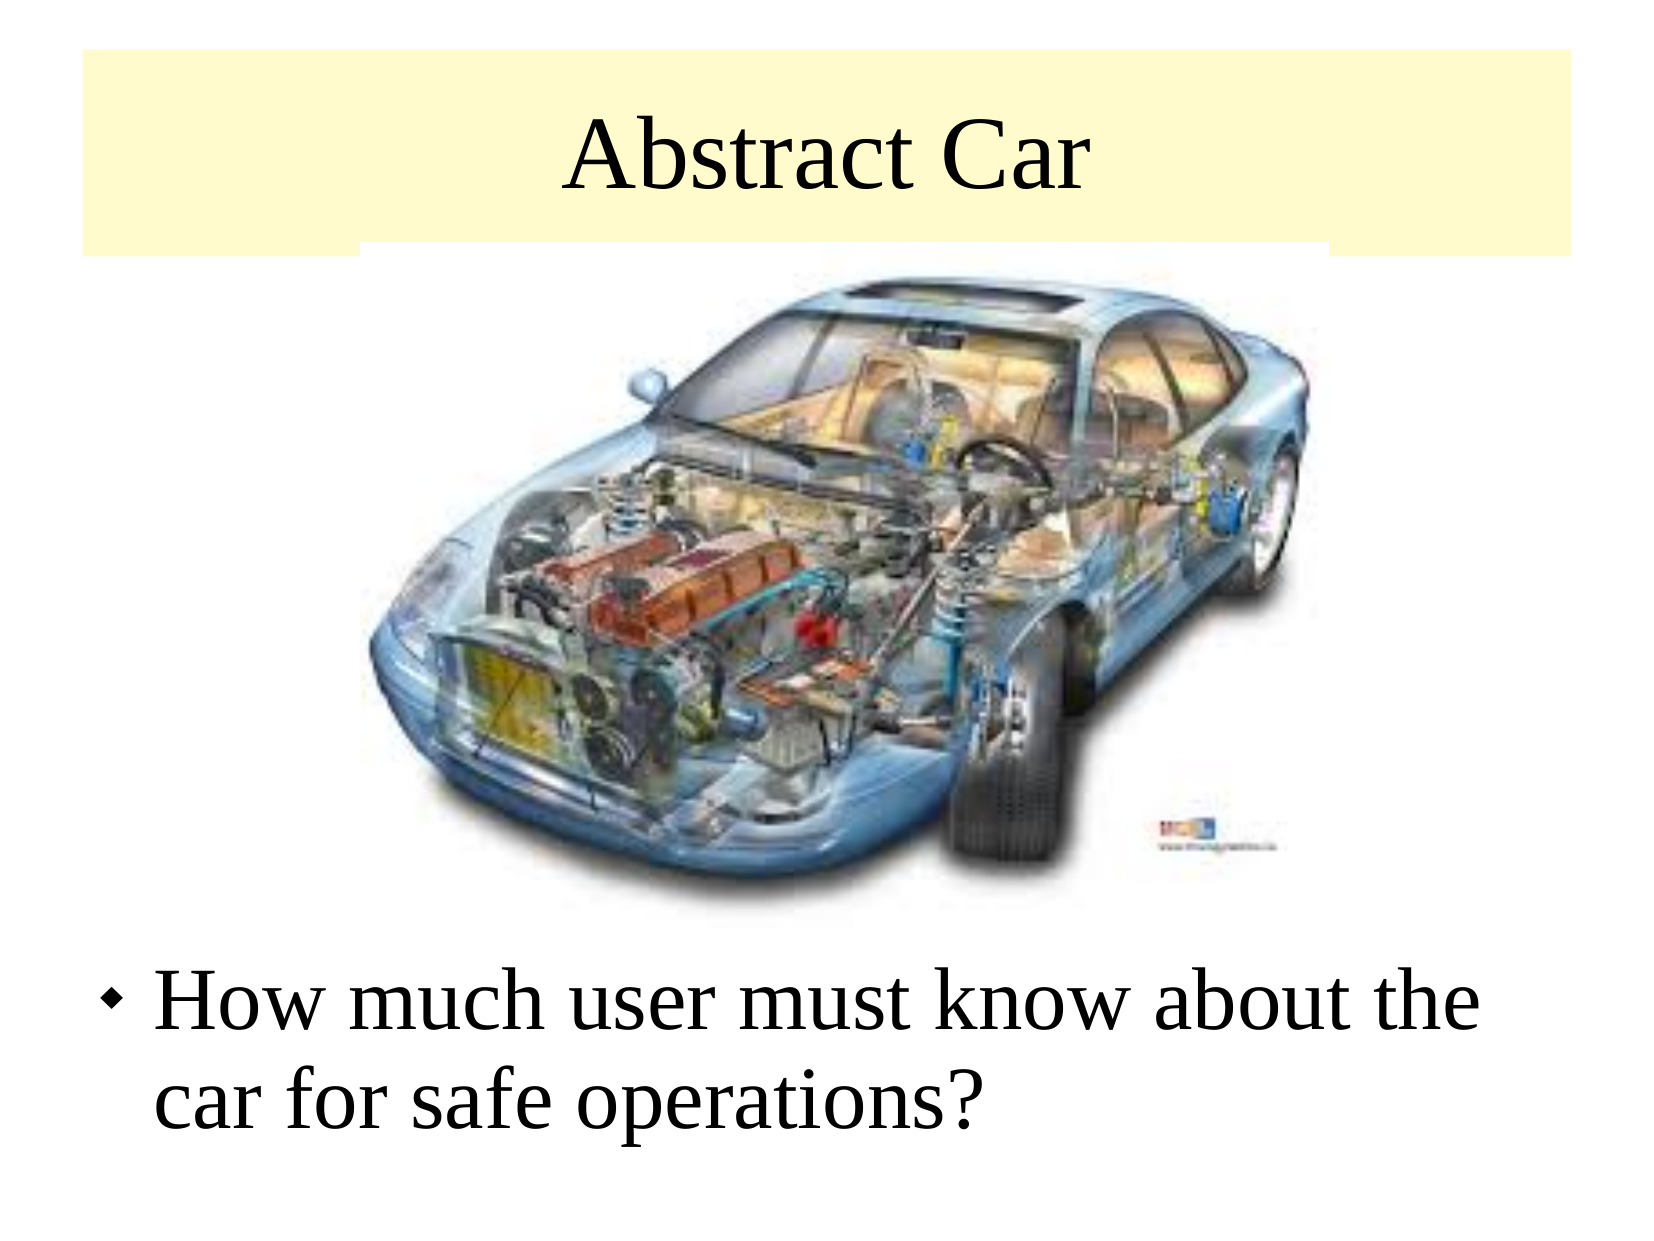

# Abstract Car
How much user must know about the car for safe operations?